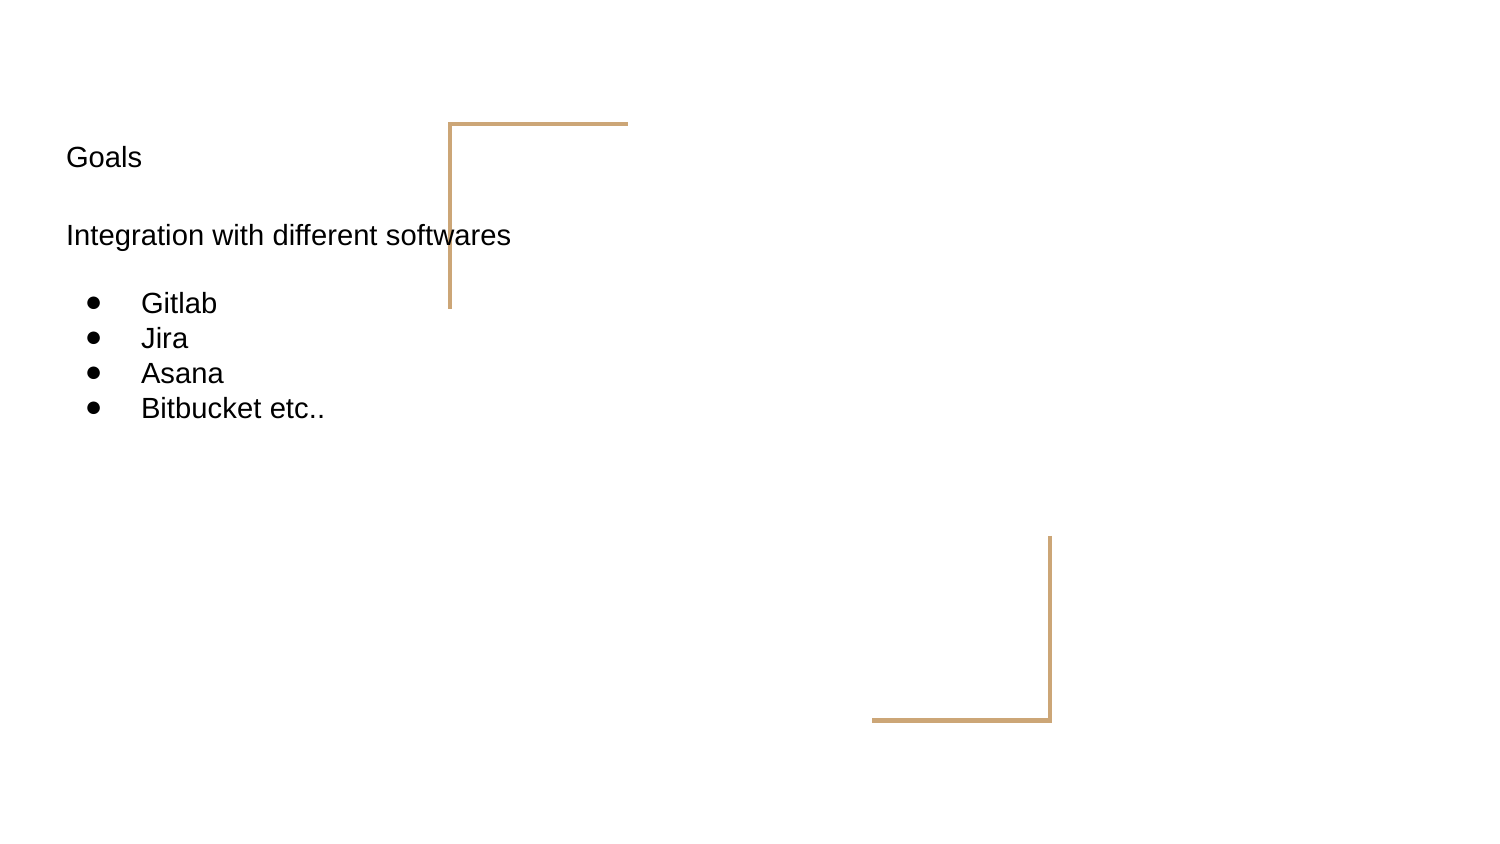

# Goals
Integration with different softwares
Gitlab
Jira
Asana
Bitbucket etc..